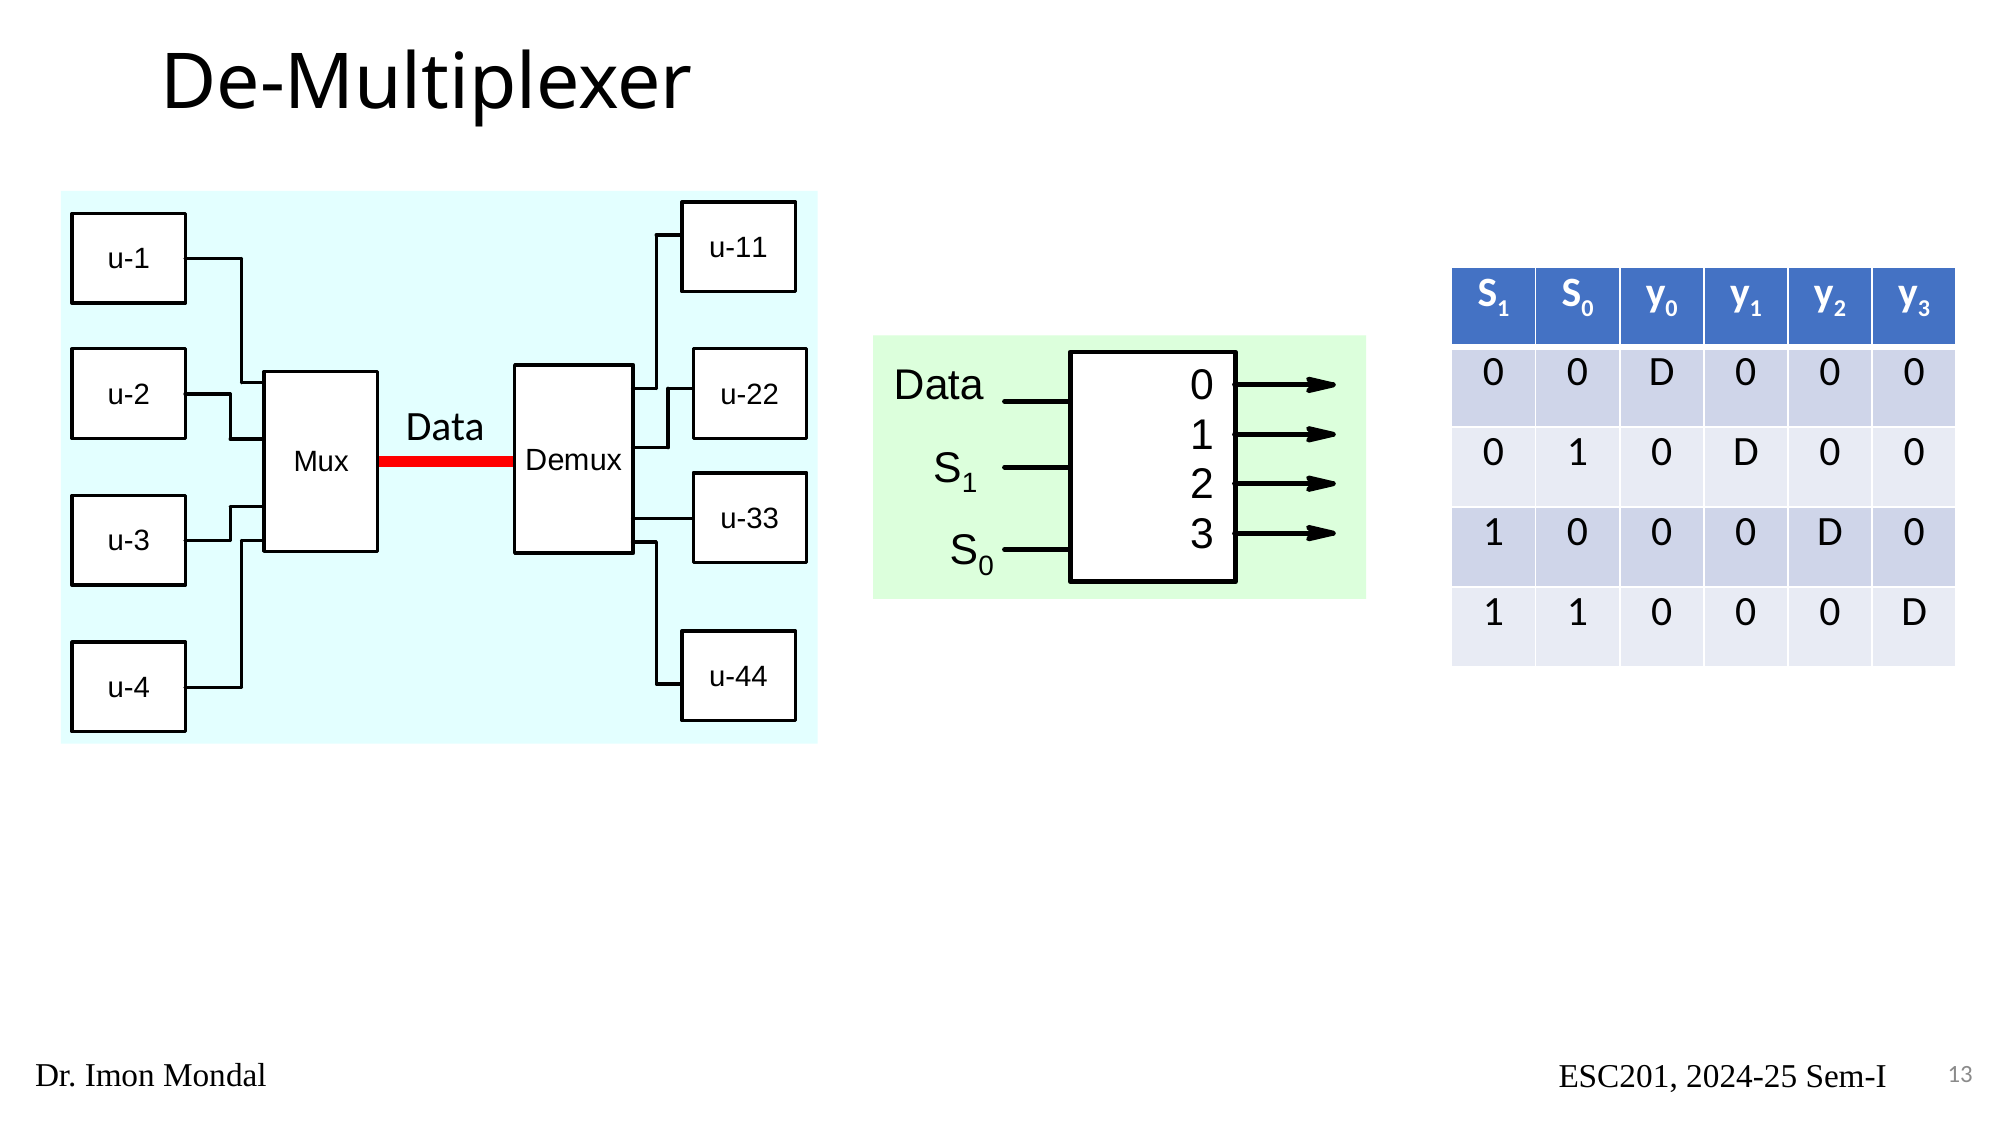

# De-Multiplexer
| S1 | S0 | y0 | y1 | y2 | y3 |
| --- | --- | --- | --- | --- | --- |
| 0 | 0 | D | 0 | 0 | 0 |
| 0 | 1 | 0 | D | 0 | 0 |
| 1 | 0 | 0 | 0 | D | 0 |
| 1 | 1 | 0 | 0 | 0 | D |
Data
13